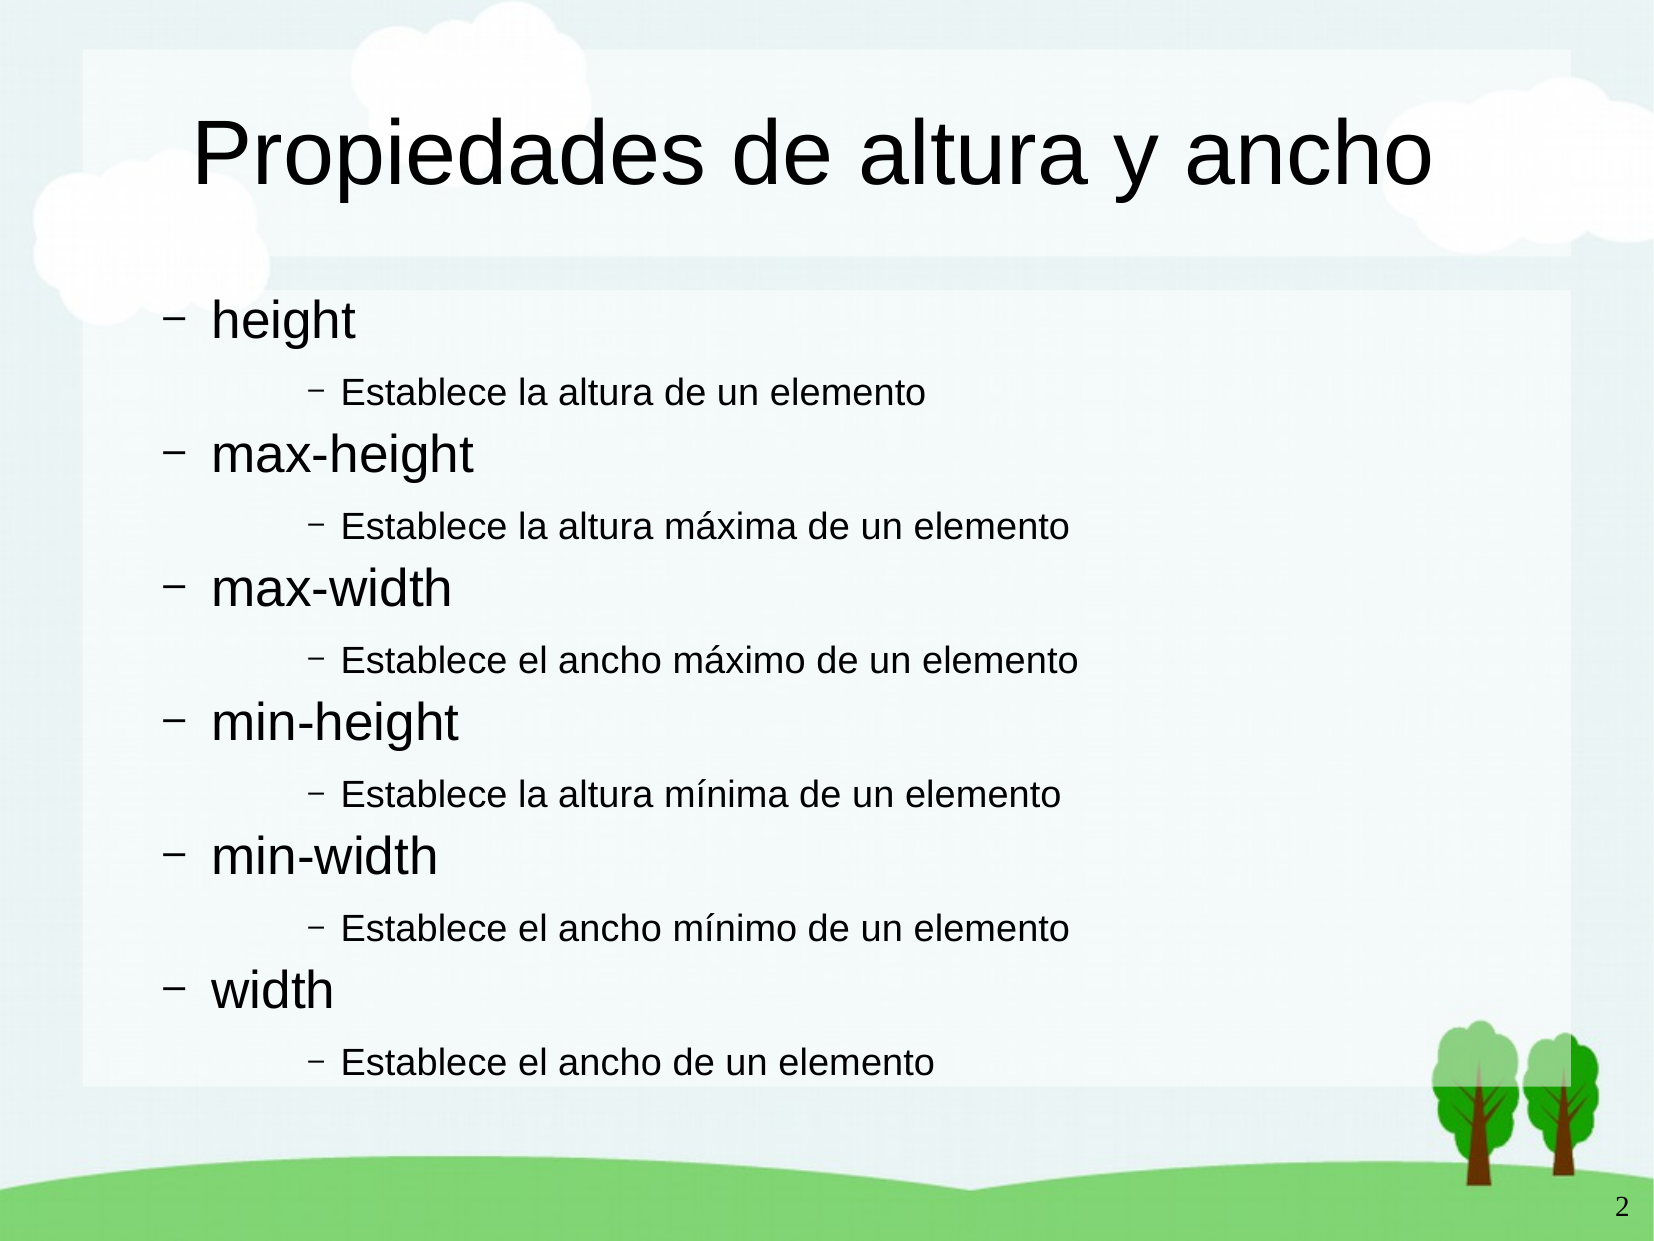

# Propiedades de altura y ancho
height
Establece la altura de un elemento
max-height
Establece la altura máxima de un elemento
max-width
Establece el ancho máximo de un elemento
min-height
Establece la altura mínima de un elemento
min-width
Establece el ancho mínimo de un elemento
width
Establece el ancho de un elemento
2